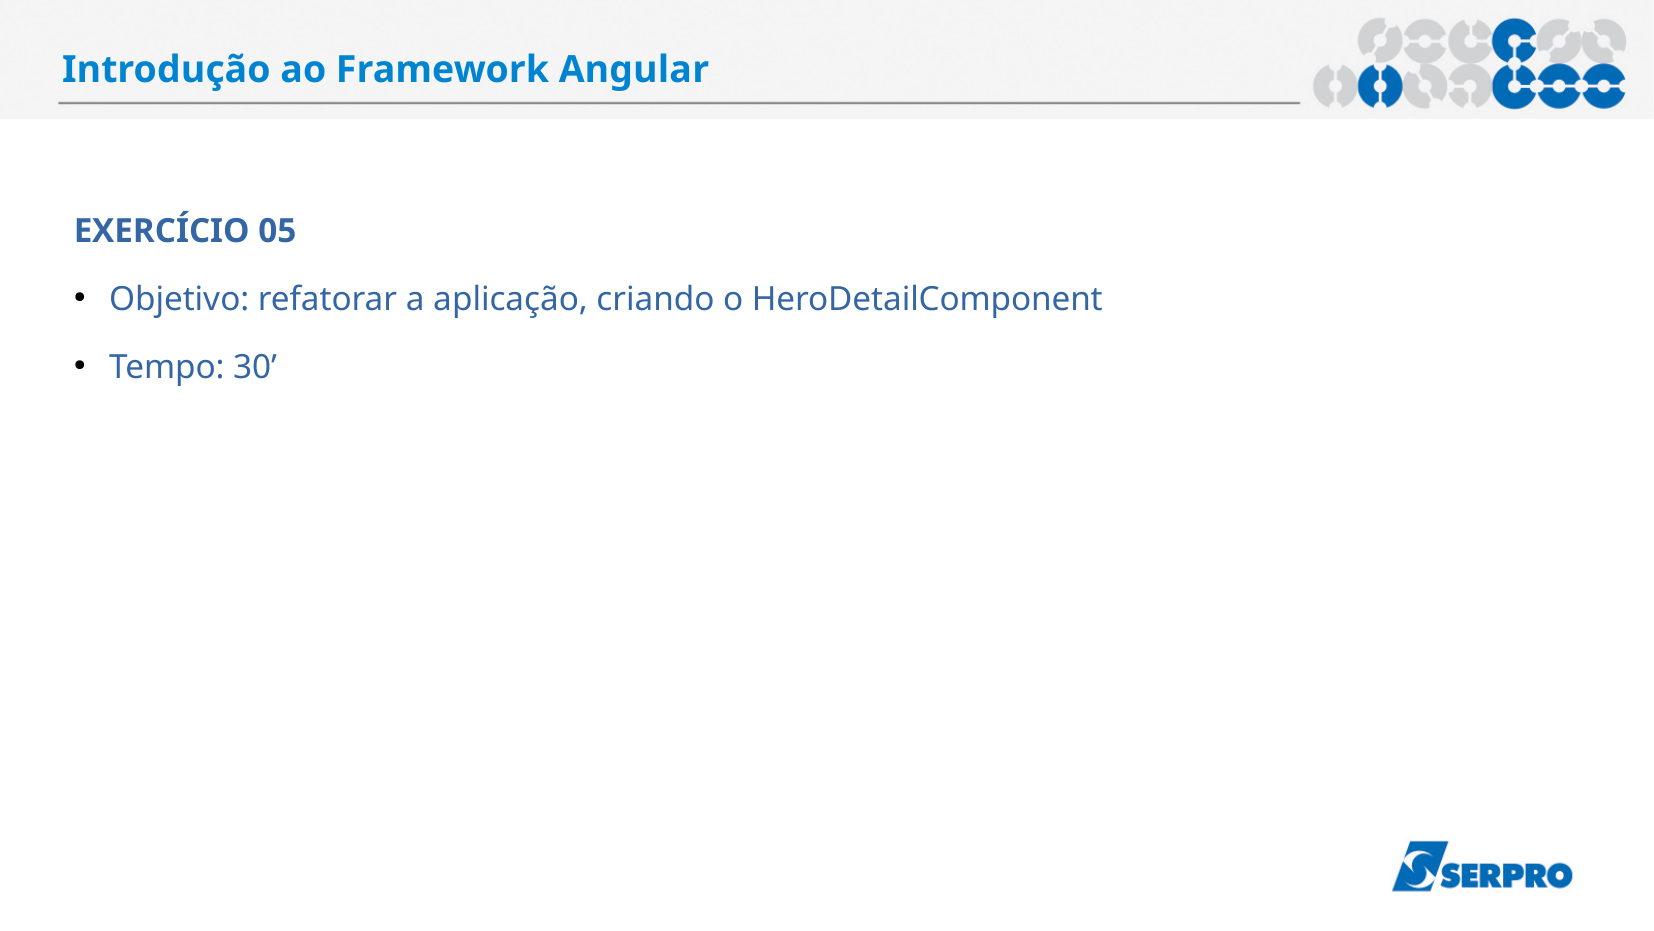

Introdução ao Framework Angular
EXERCÍCIO 05
Objetivo: refatorar a aplicação, criando o HeroDetailComponent
Tempo: 30’